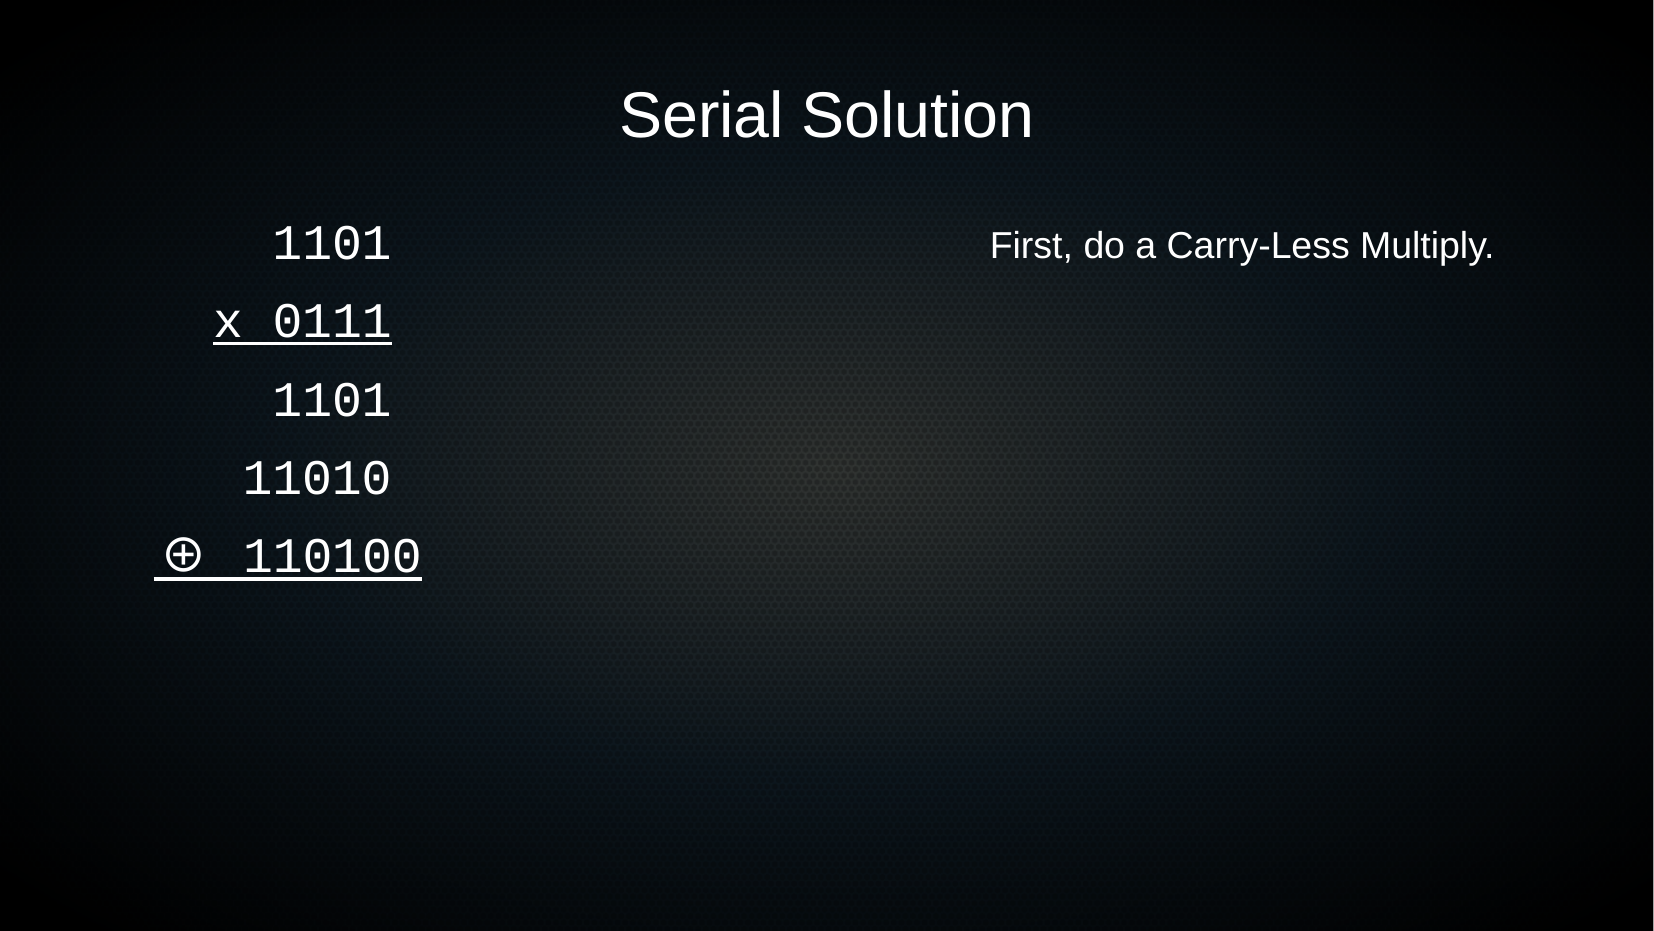

# Serial Solution
 1101
 x 0111
 1101
 11010
⊕ 110100
First, do a Carry-Less Multiply.